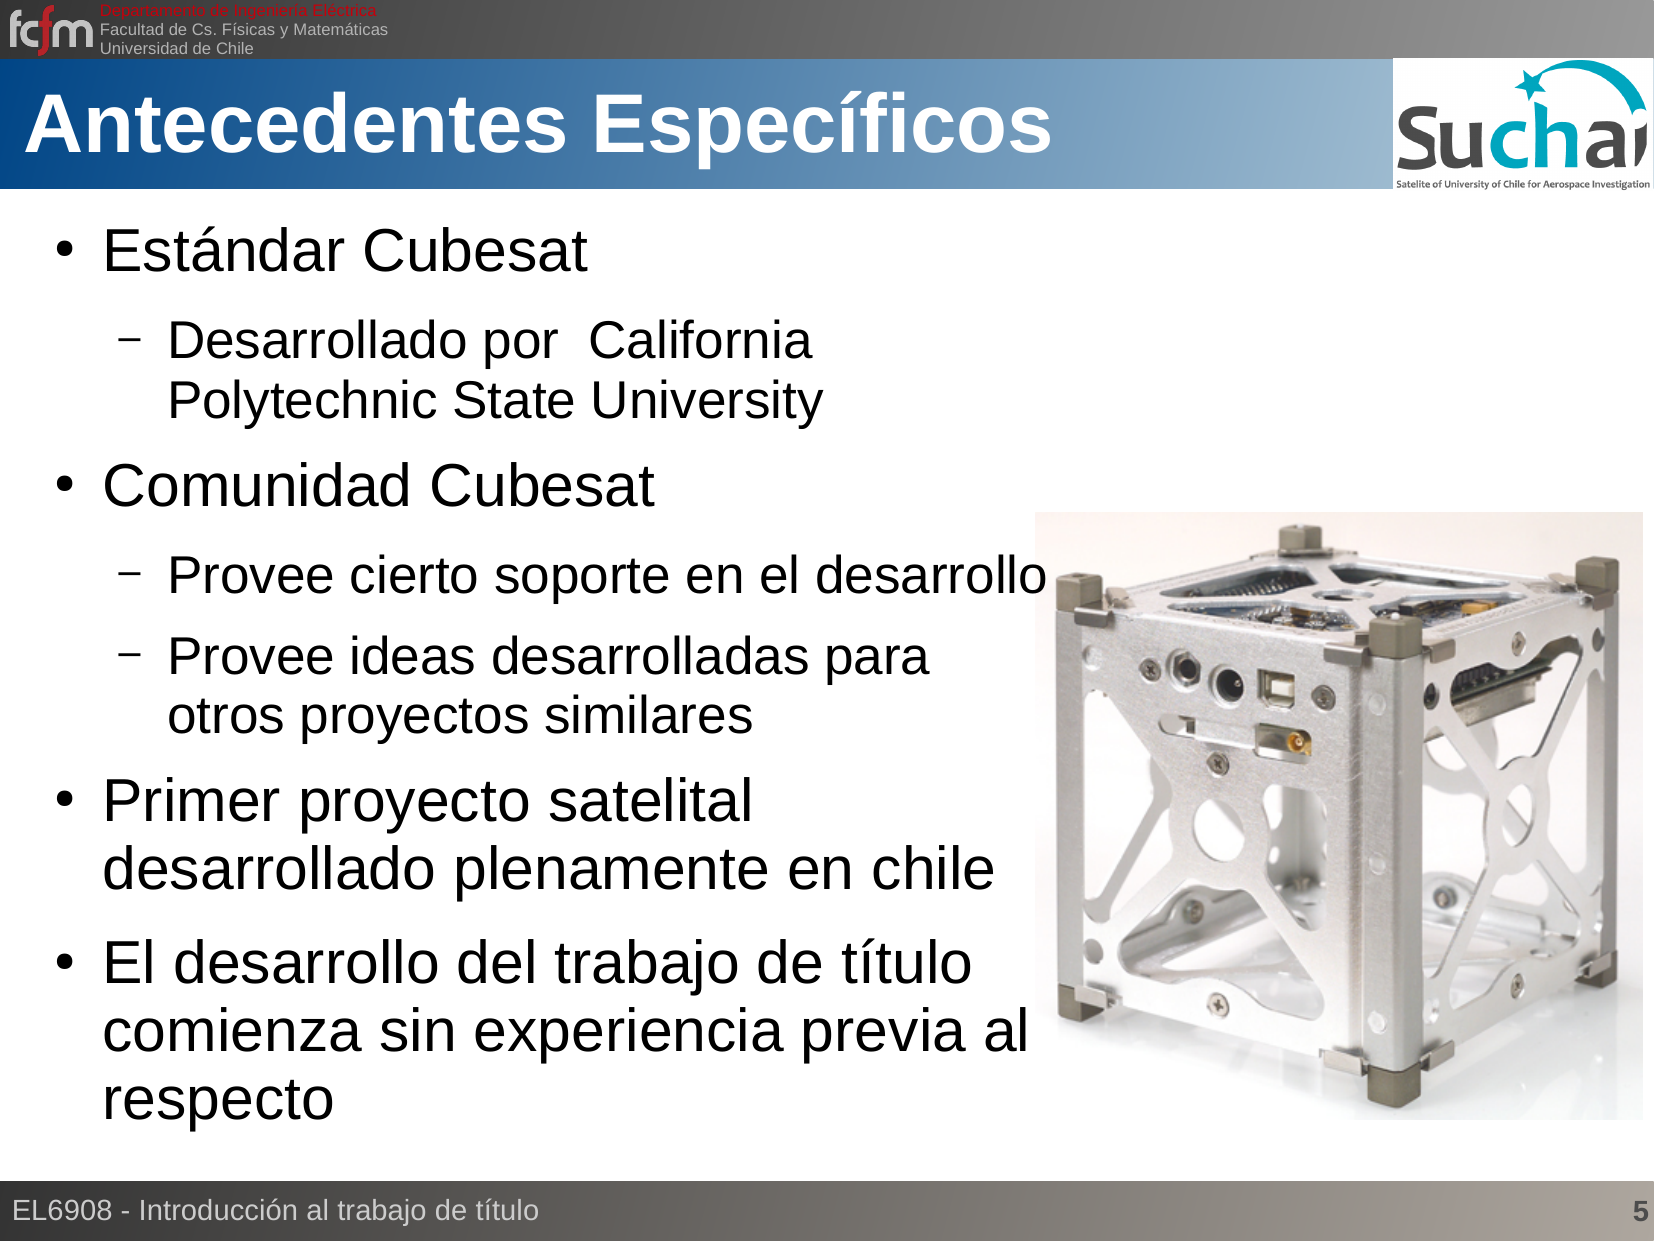

# Antecedentes Específicos
Estándar Cubesat
Desarrollado por California Polytechnic State University
Comunidad Cubesat
Provee cierto soporte en el desarrollo
Provee ideas desarrolladas para otros proyectos similares
Primer proyecto satelital desarrollado plenamente en chile
El desarrollo del trabajo de título comienza sin experiencia previa al respecto
EL6908 - Introducción al trabajo de título
5